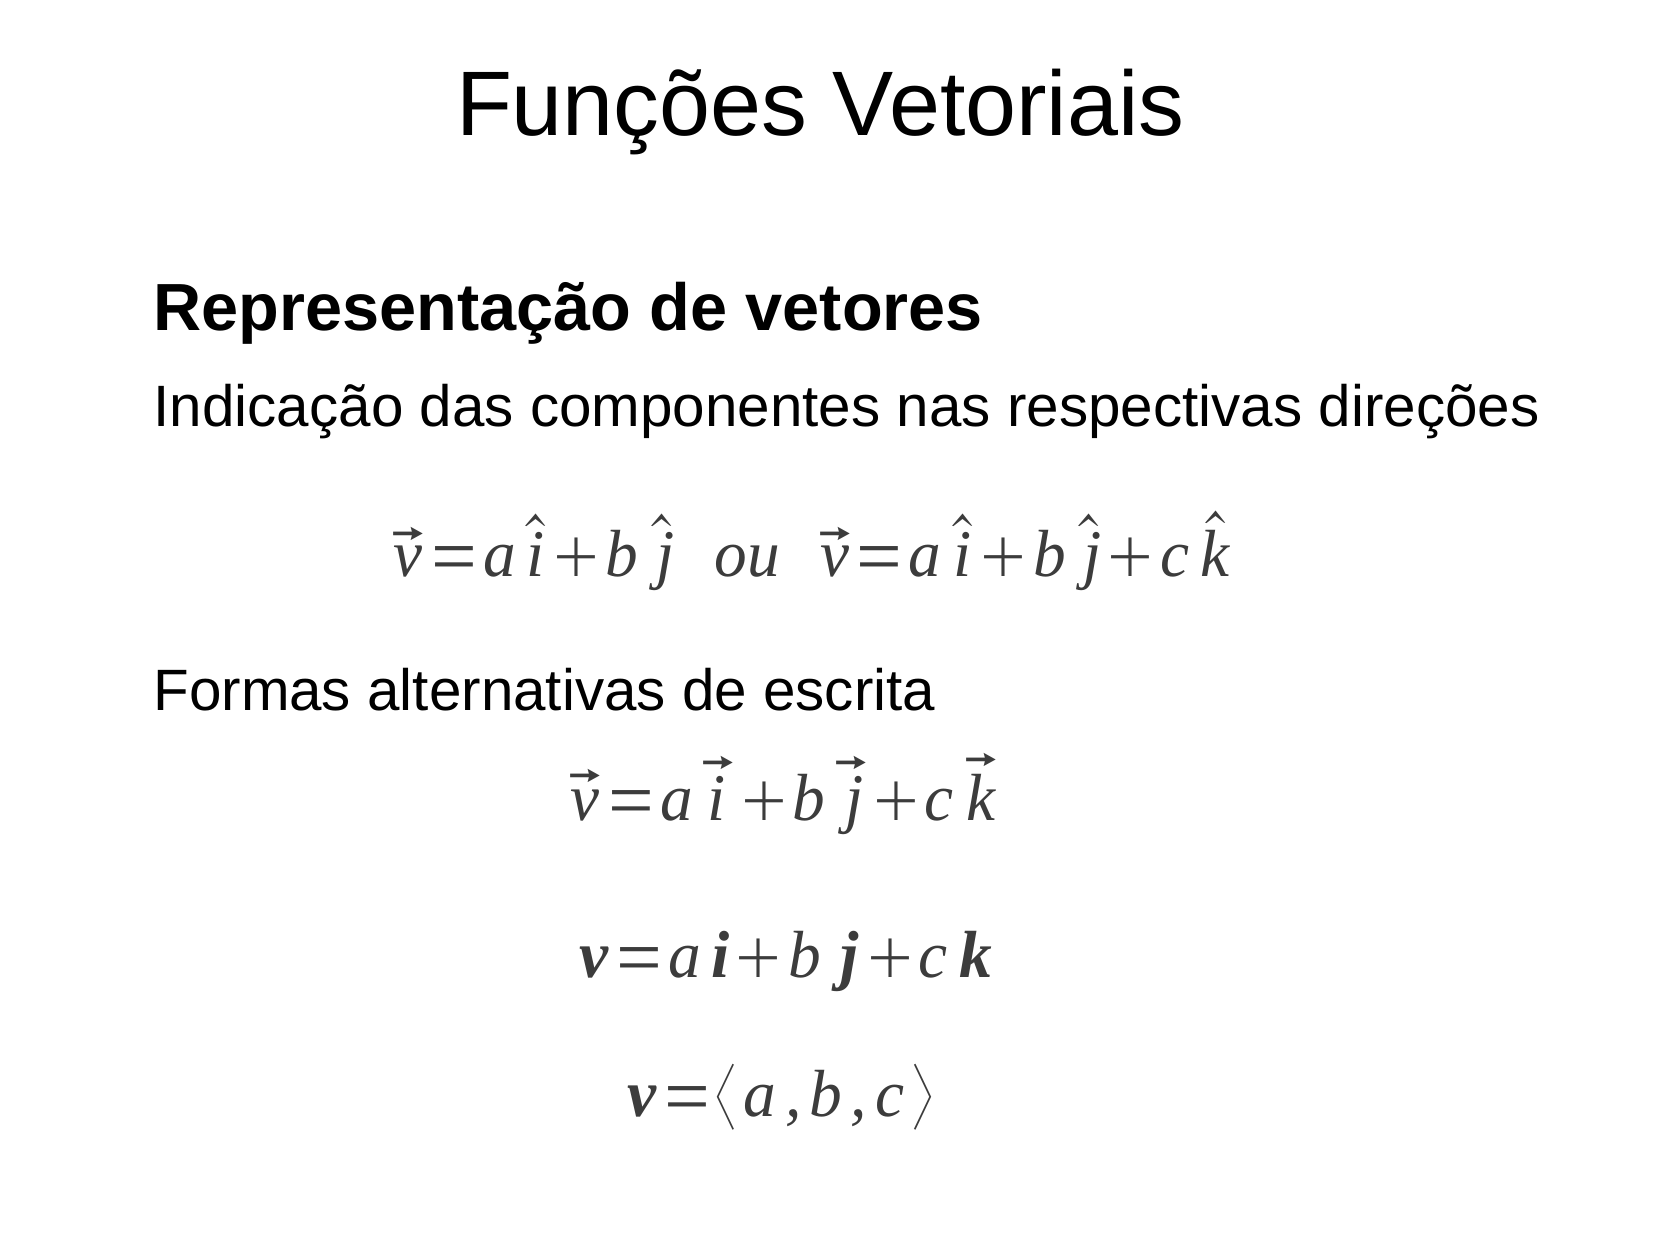

Funções Vetoriais
Funções Vetoriais
# Representação de vetores
Indicação das componentes nas respectivas direções
Formas alternativas de escrita